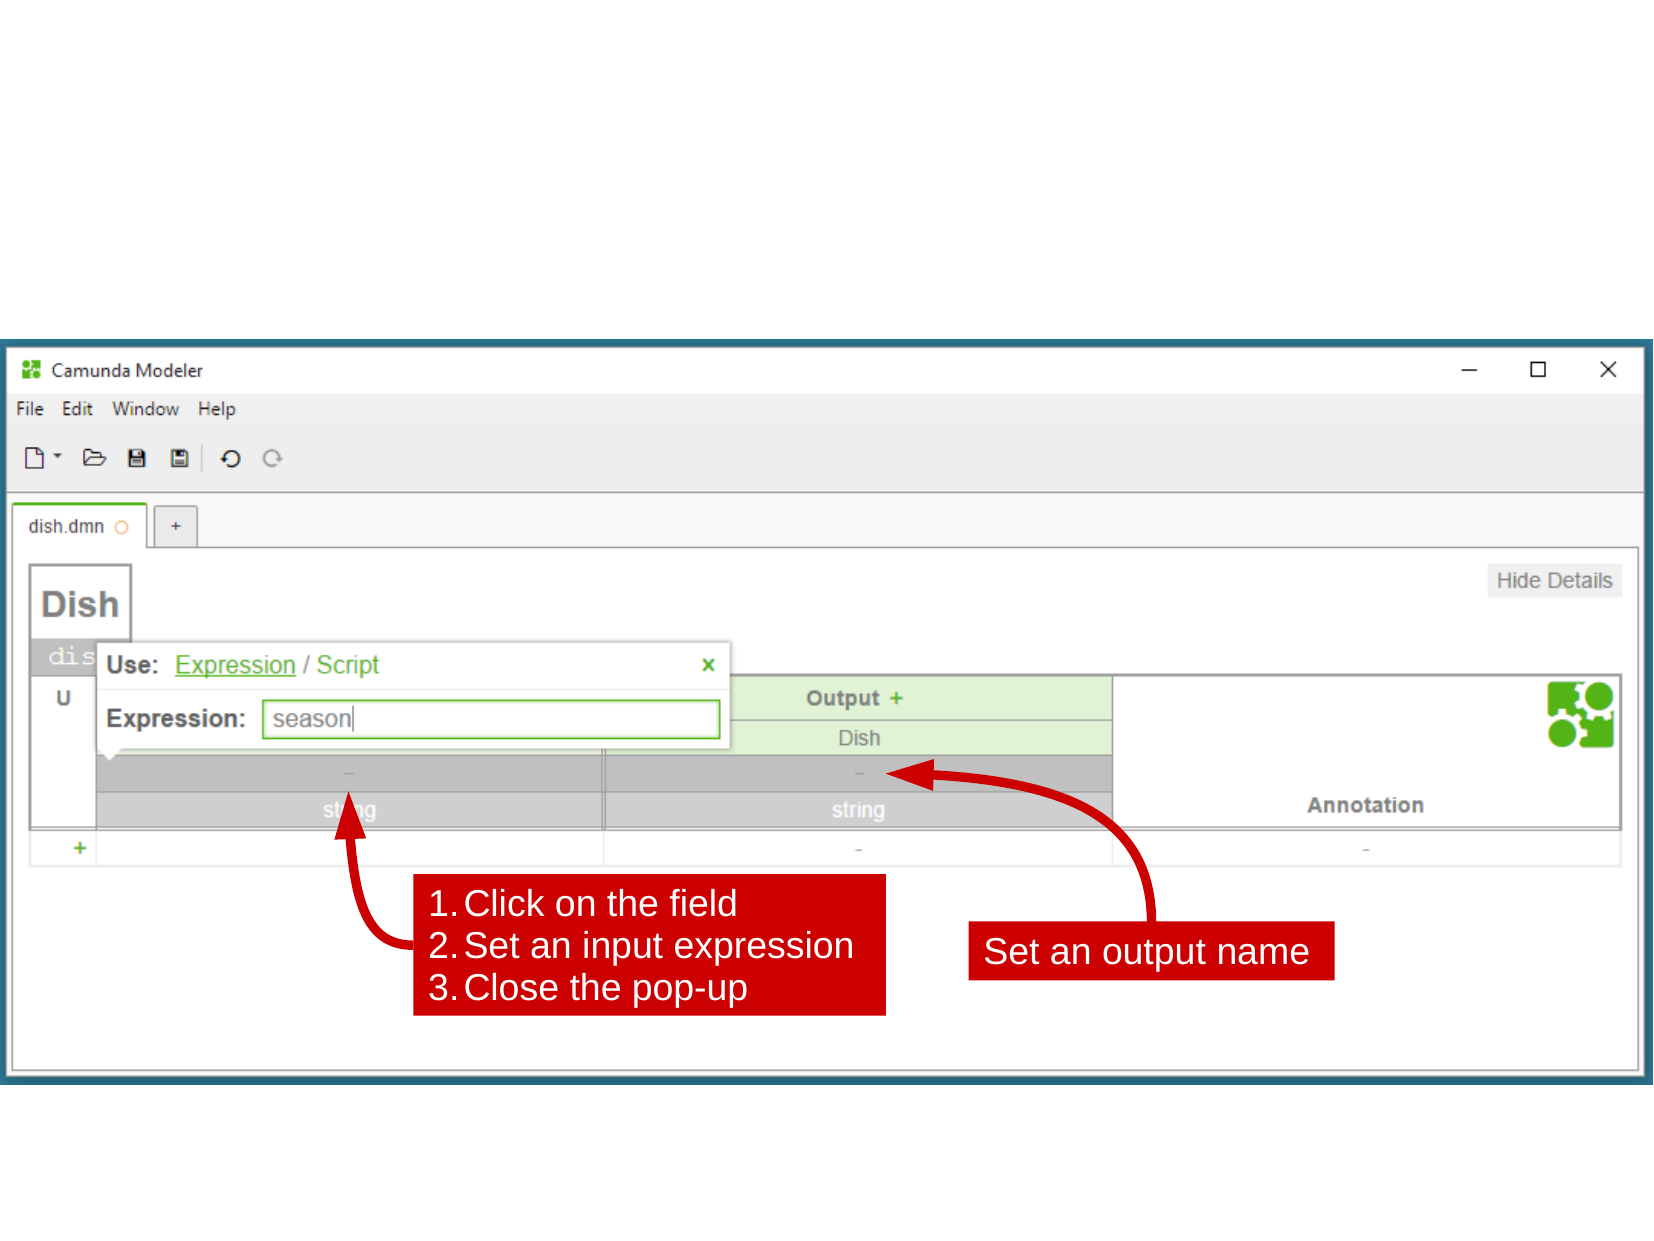

Click on the field
Set an input expression
Close the pop-up
Set an output name